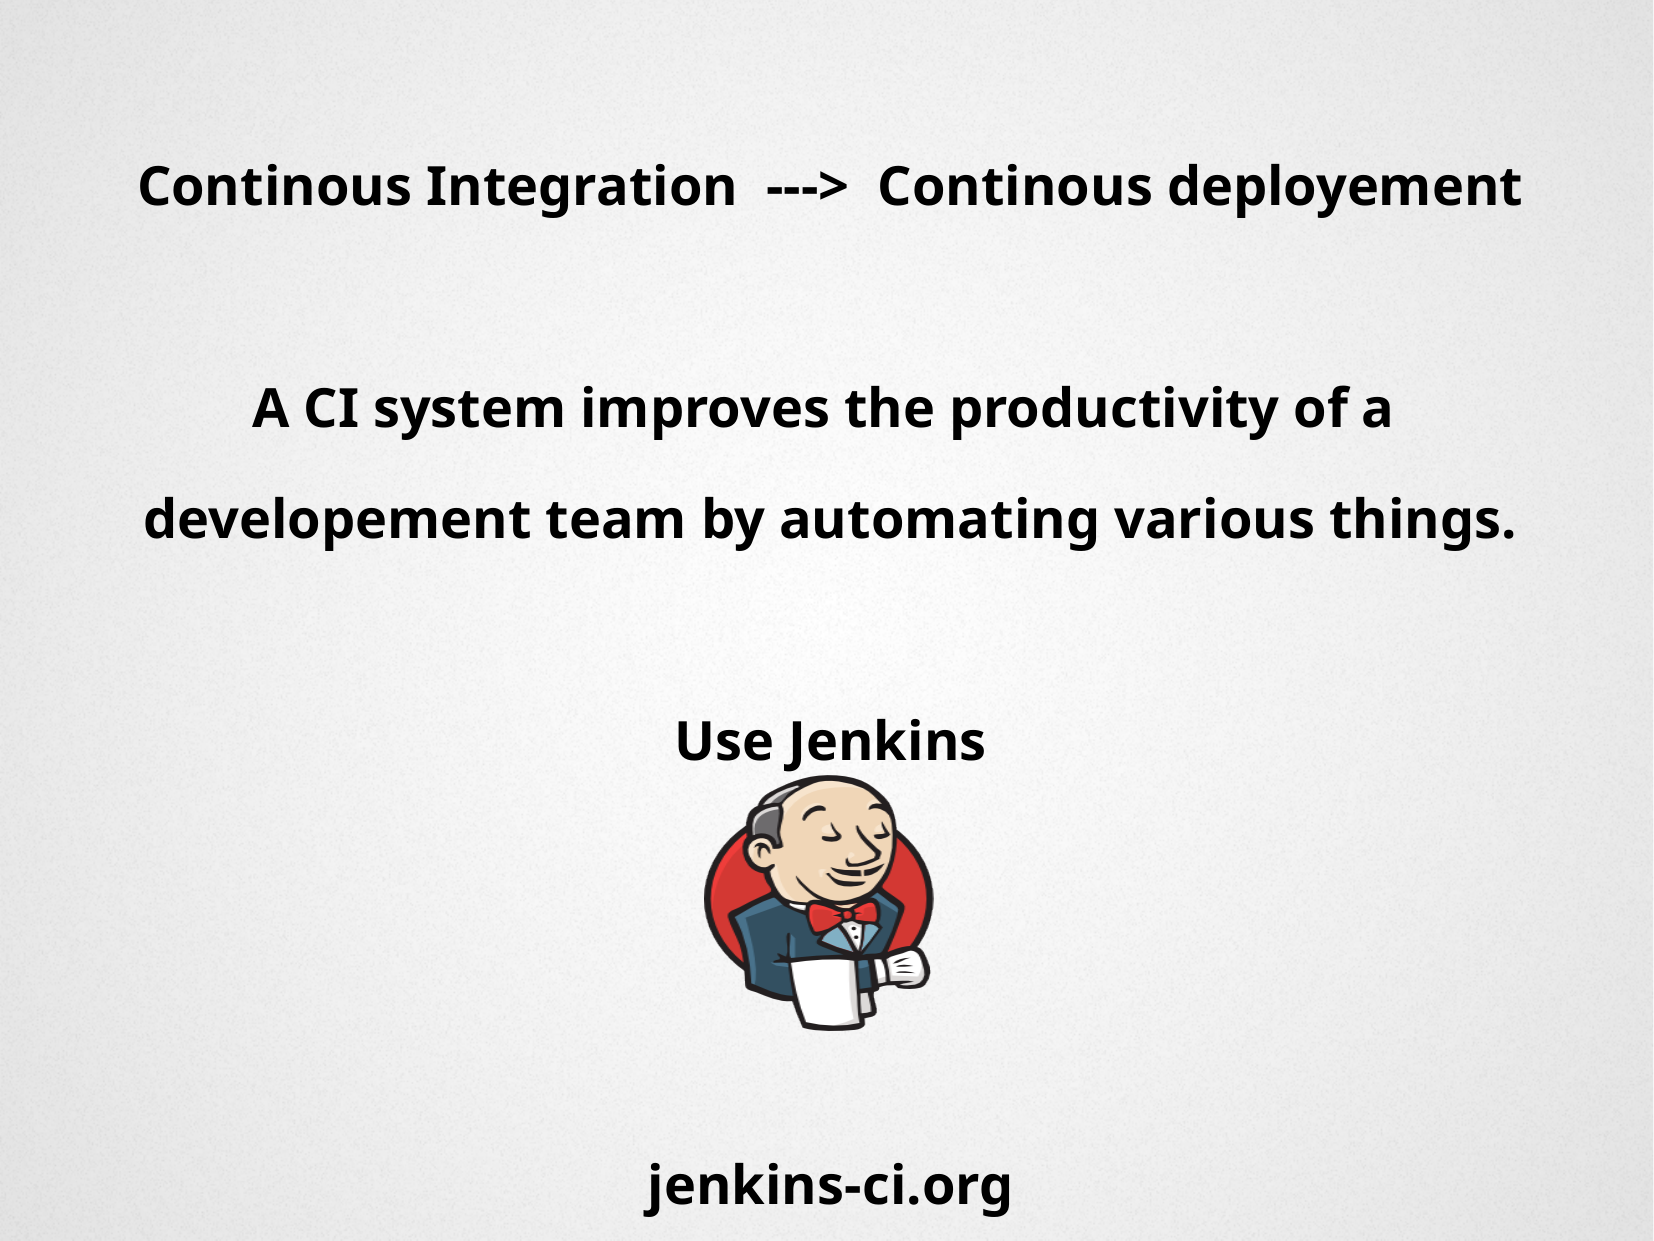

Continous Integration ---> Continous deployement
A CI system improves the productivity of a
developement team by automating various things.
Use Jenkins
jenkins-ci.org